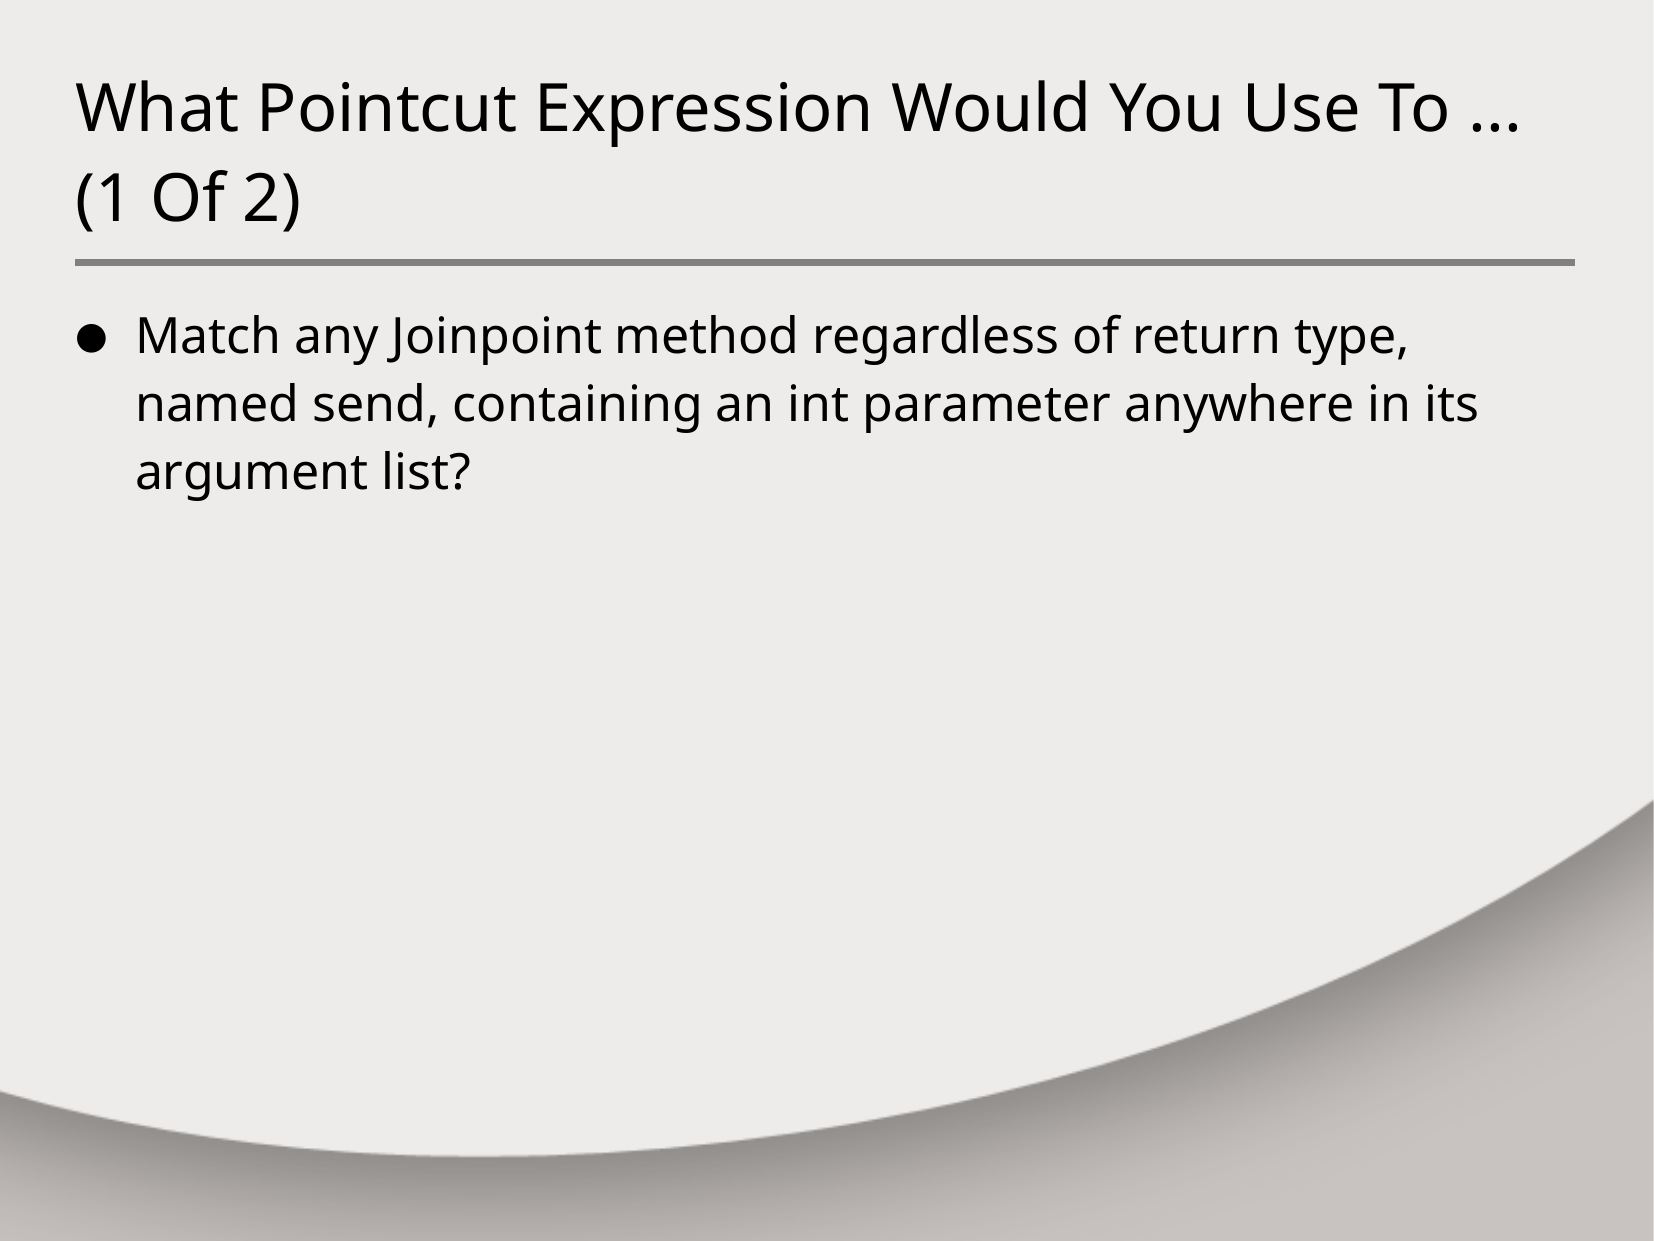

# What Pointcut Expression Would You Use To ... (1 Of 2)
Match any Joinpoint method regardless of return type, named send, containing an int parameter anywhere in its argument list?